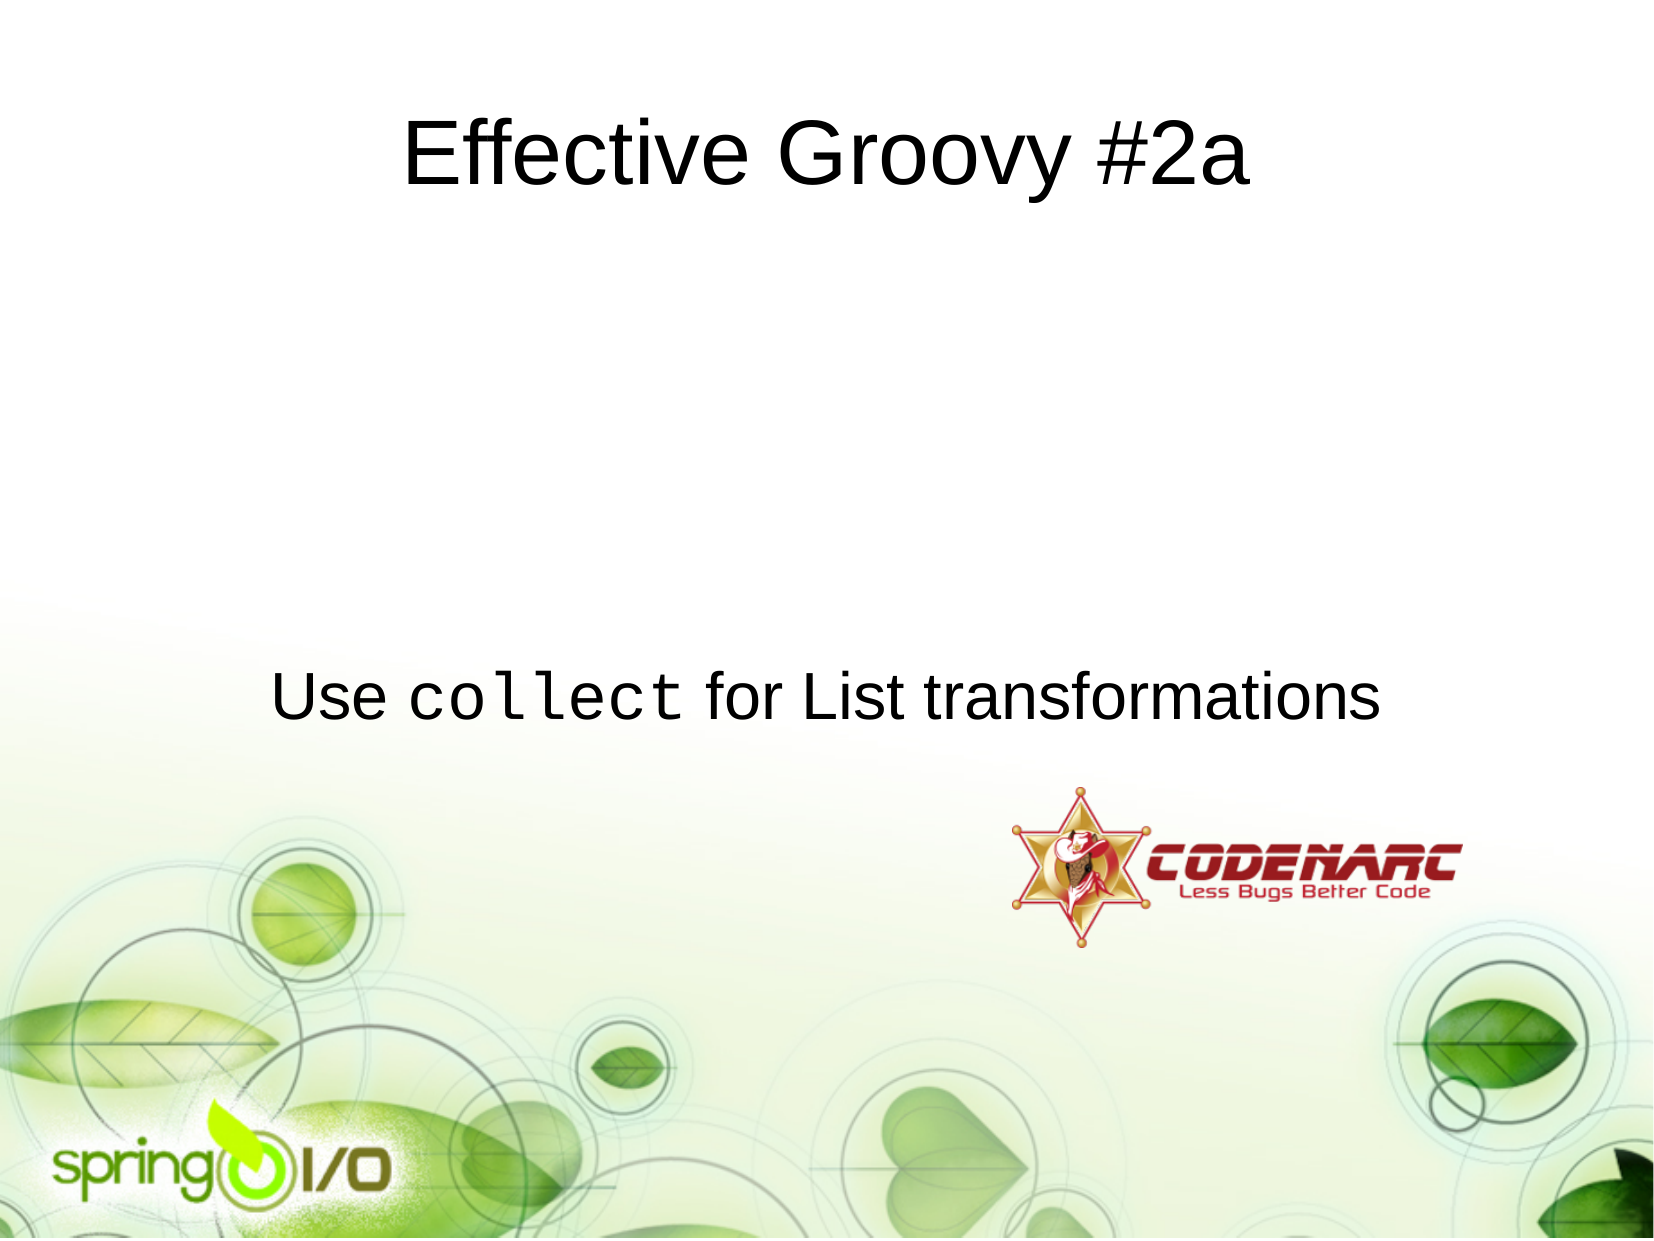

# Effective Groovy #2a
Use collect for List transformations